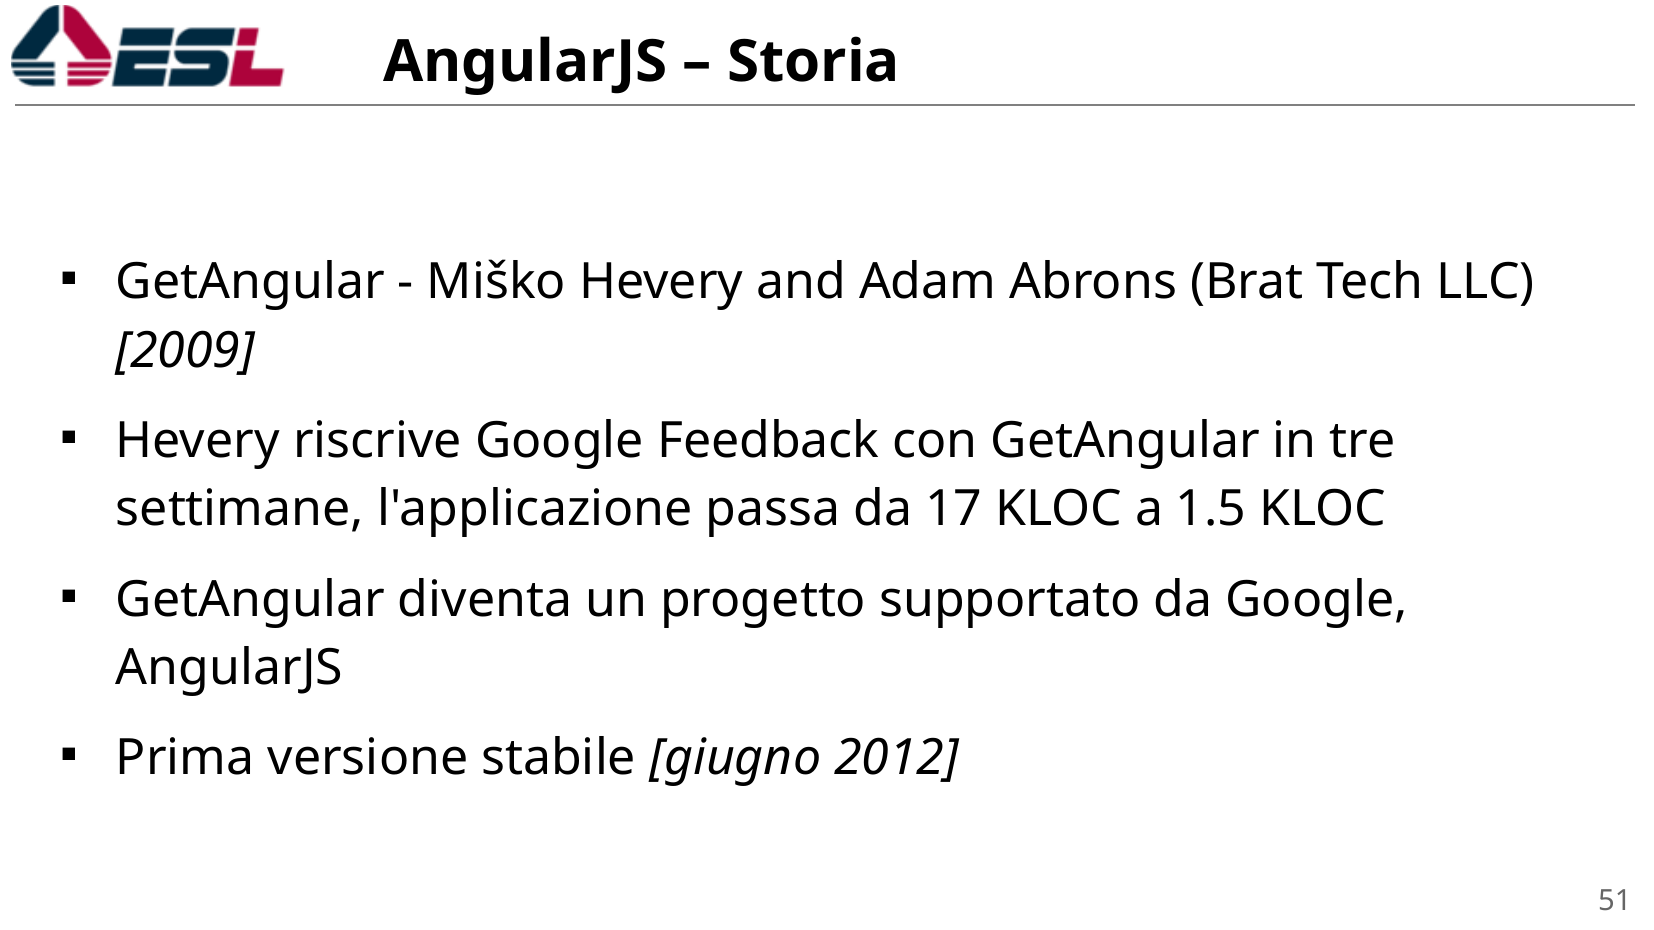

# AngularJS – Storia
GetAngular - Miško Hevery and Adam Abrons (Brat Tech LLC) [2009]
Hevery riscrive Google Feedback con GetAngular in tre settimane, l'applicazione passa da 17 KLOC a 1.5 KLOC
GetAngular diventa un progetto supportato da Google, AngularJS
Prima versione stabile [giugno 2012]